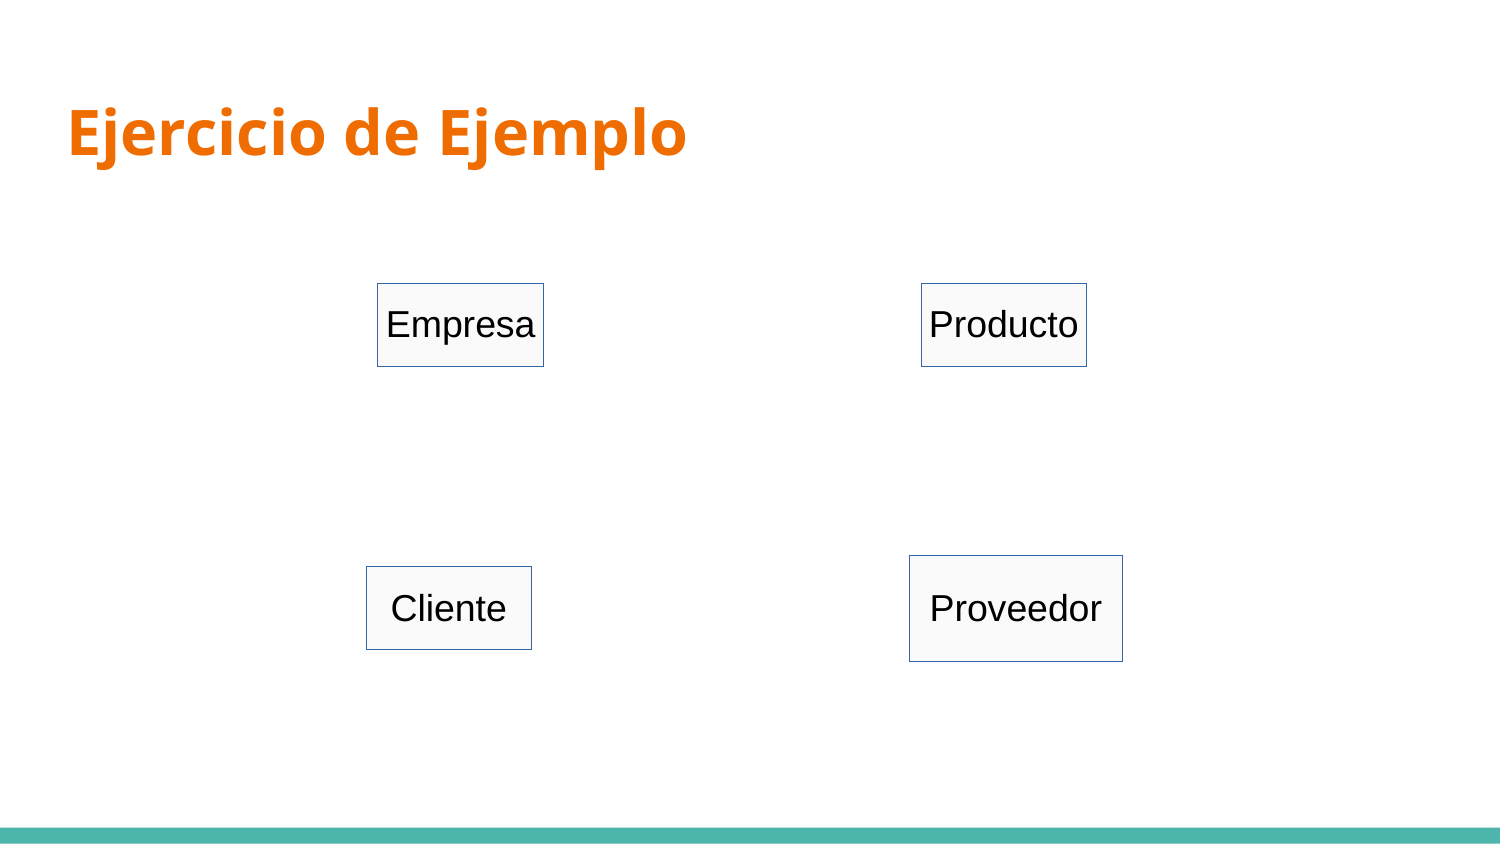

# Ejercicio de Ejemplo
Empresa
Producto
Proveedor
Cliente